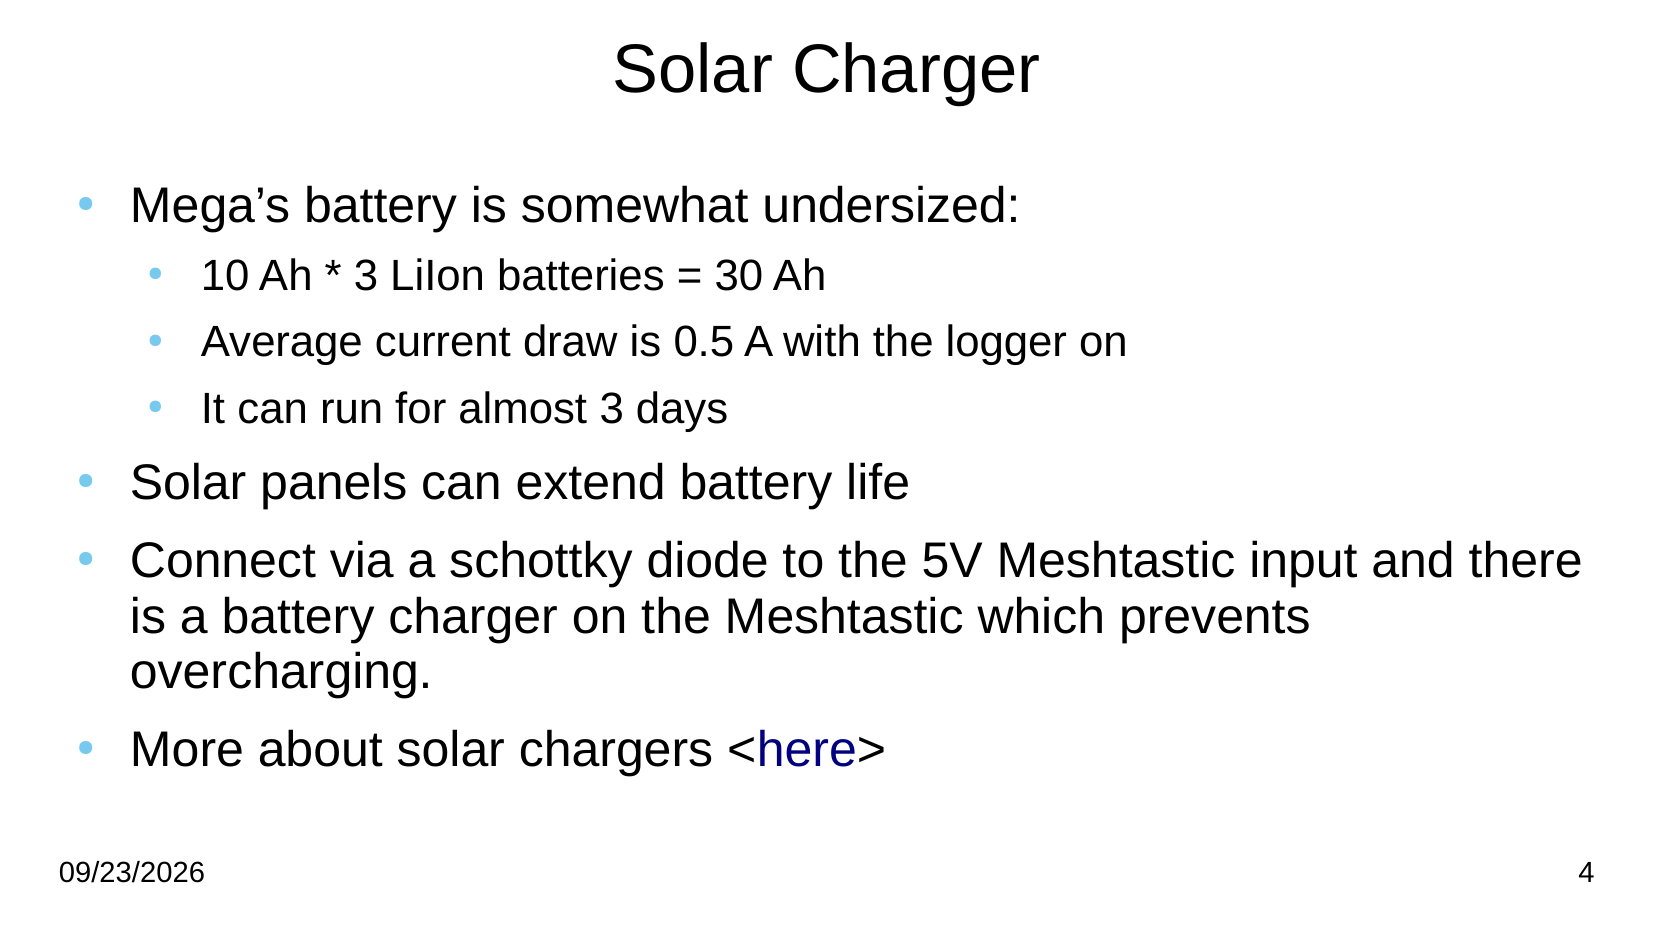

# Solar Charger
Mega’s battery is somewhat undersized:
10 Ah * 3 LiIon batteries = 30 Ah
Average current draw is 0.5 A with the logger on
It can run for almost 3 days
Solar panels can extend battery life
Connect via a schottky diode to the 5V Meshtastic input and there is a battery charger on the Meshtastic which prevents overcharging.
More about solar chargers <here>
4